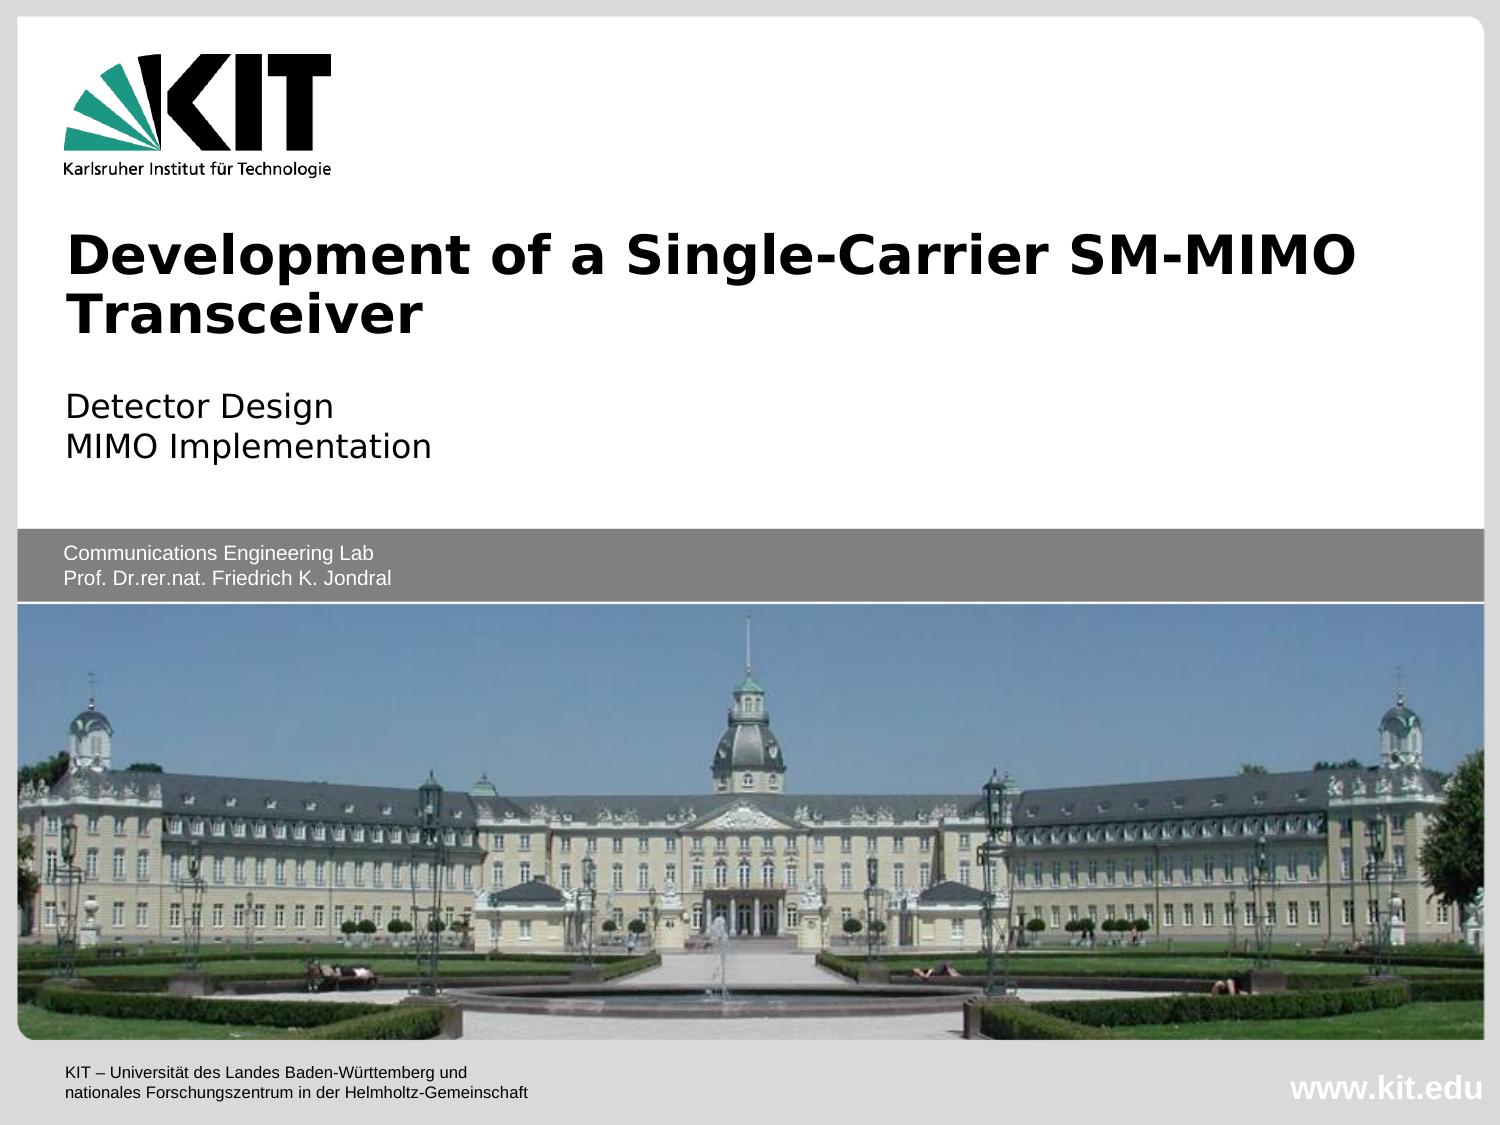

Development of a Single-Carrier SM-MIMO Transceiver
Detector Design
MIMO Implementation